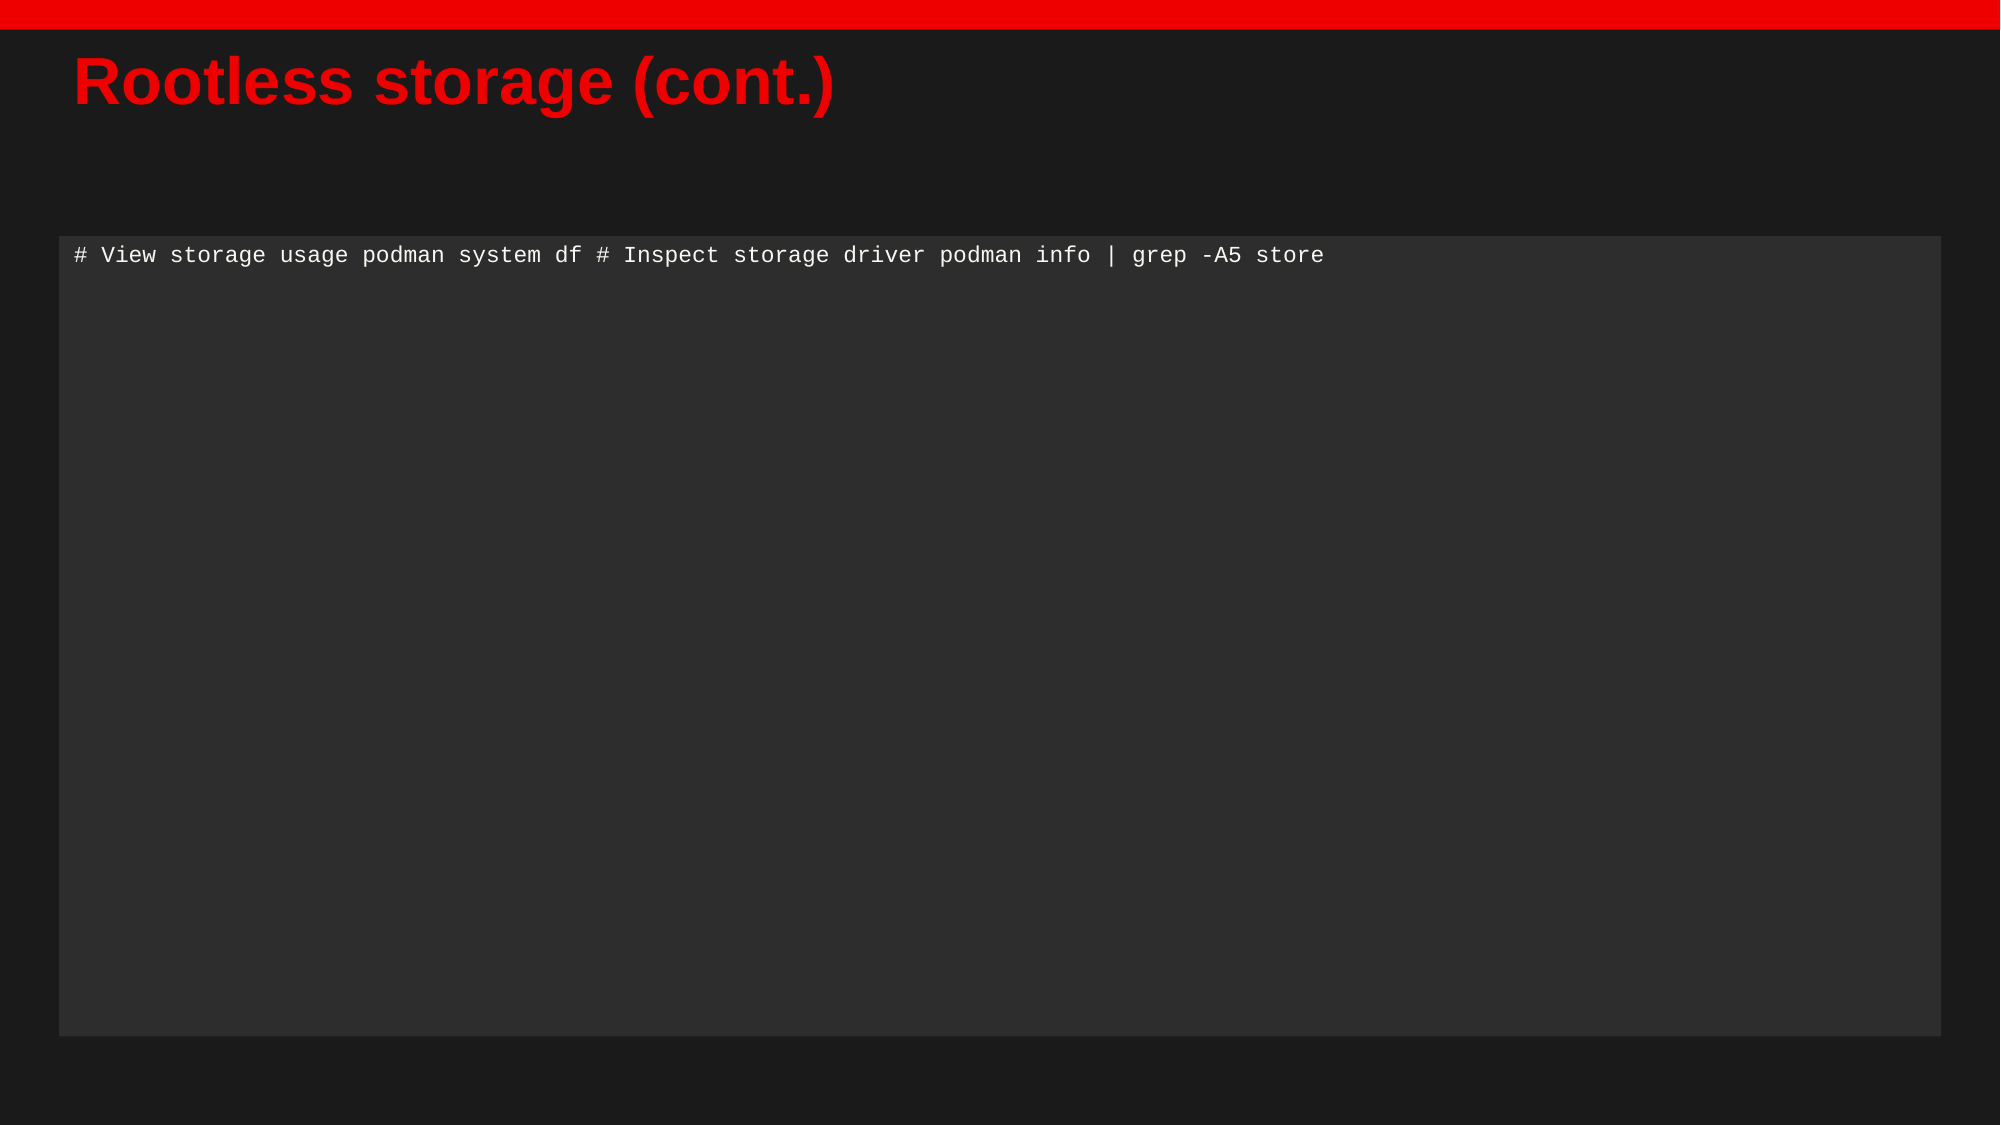

Rootless storage (cont.)
# View storage usage podman system df # Inspect storage driver podman info | grep -A5 store